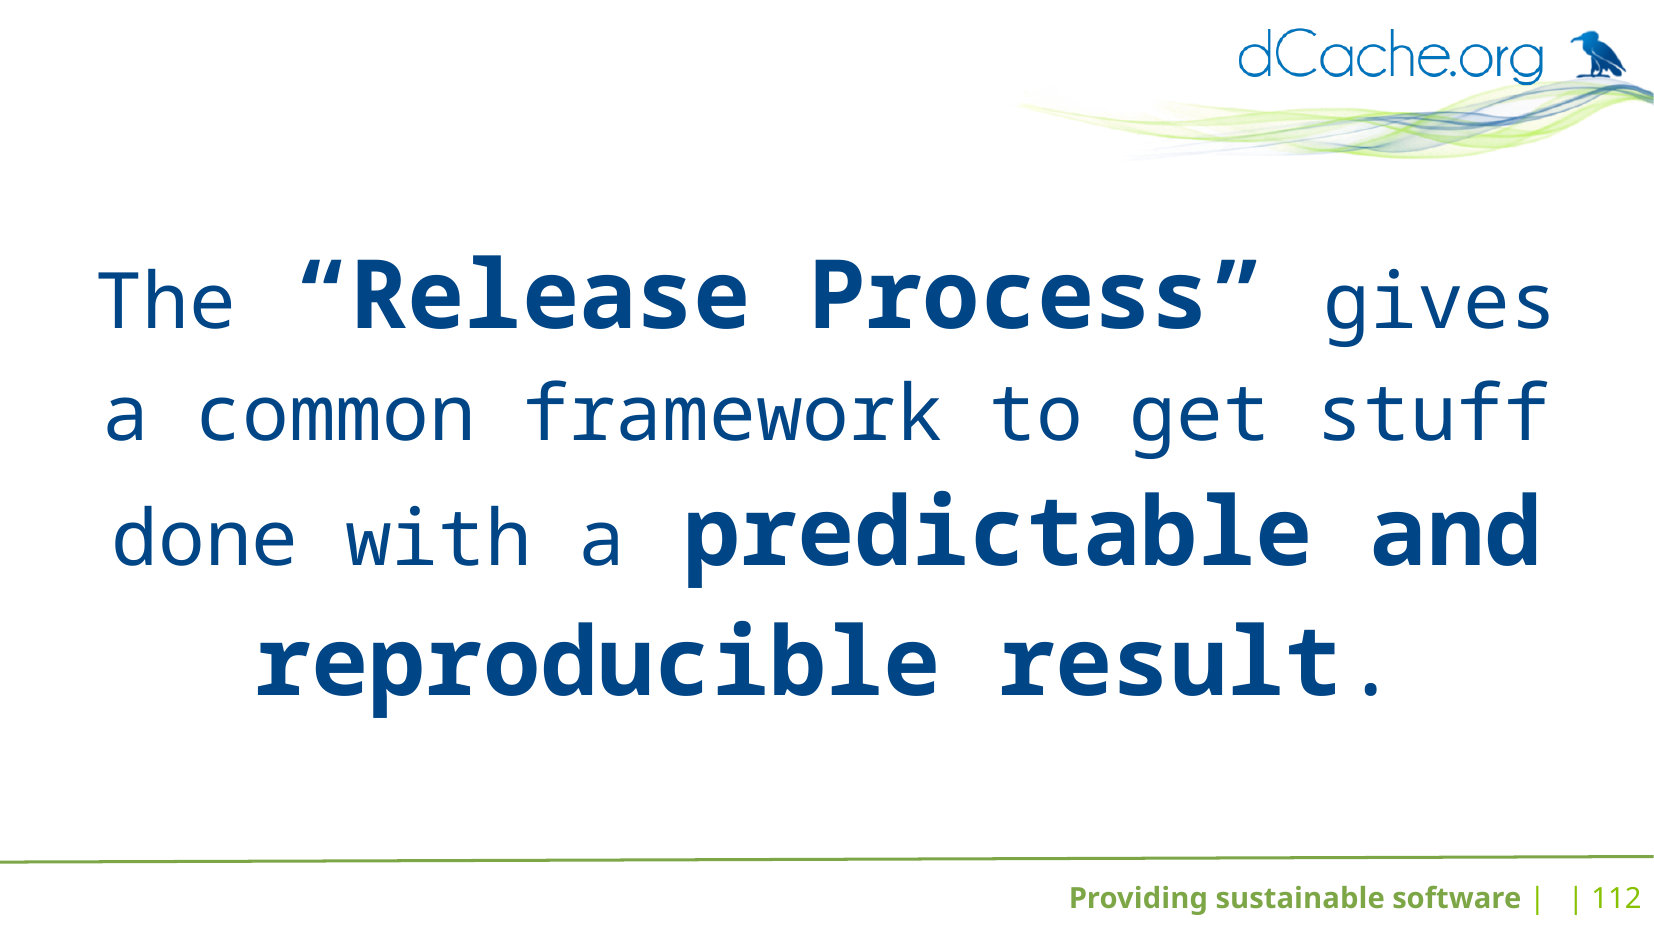

#
The “Release Process” gives a common framework to get stuff done with a predictable and reproducible result.
112